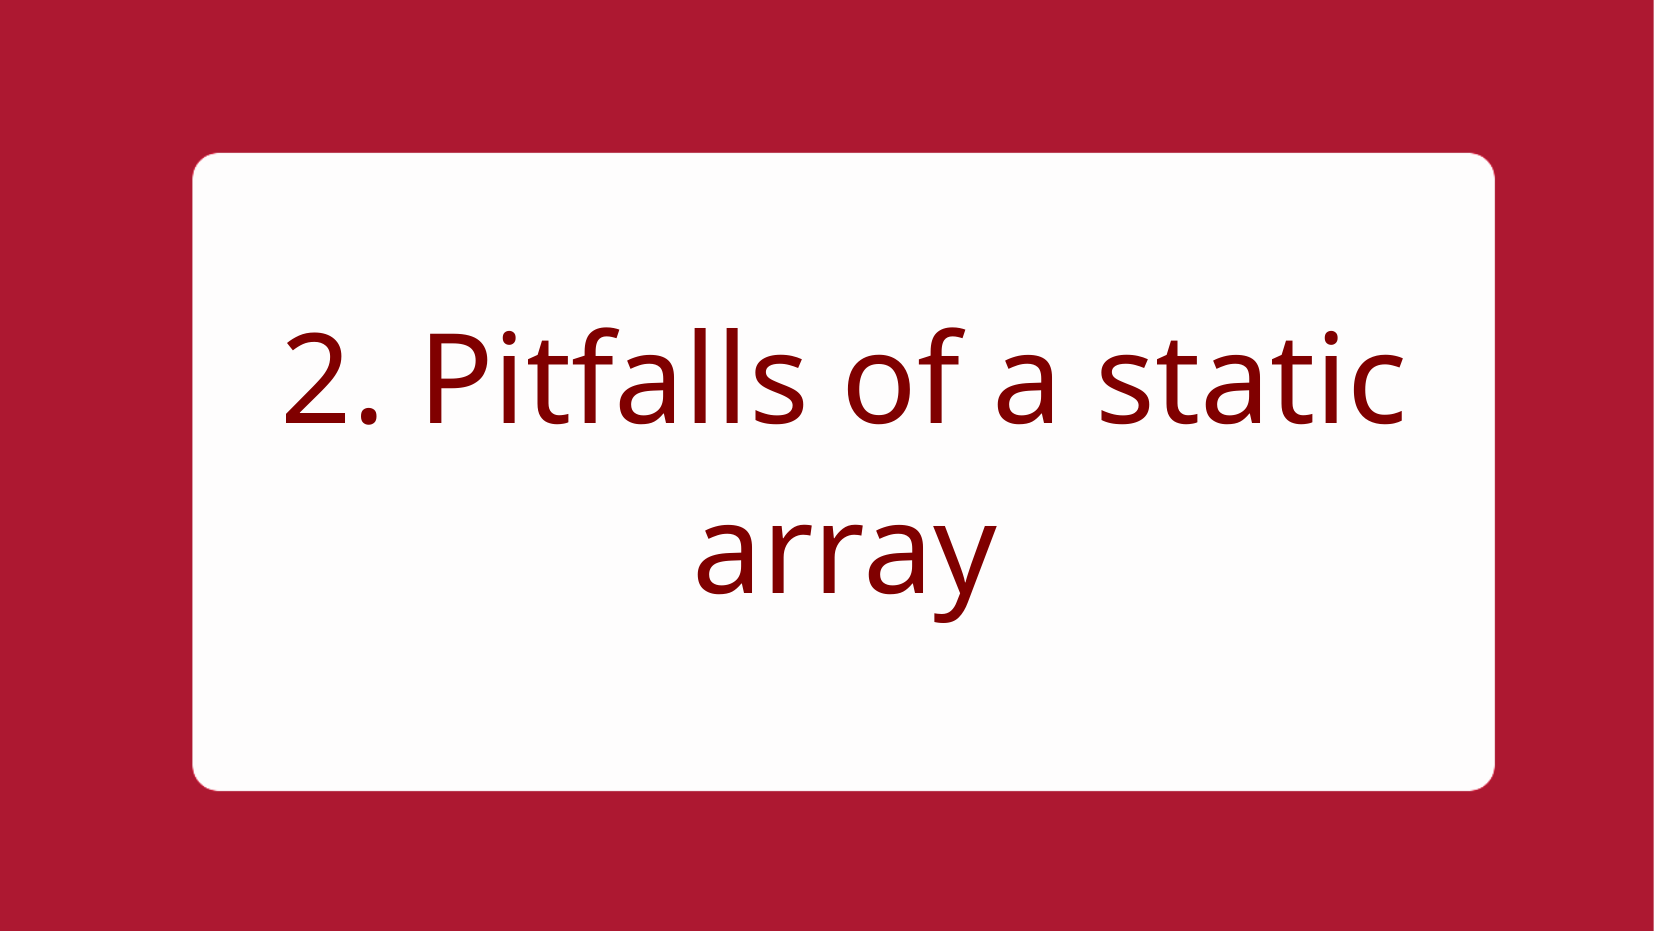

# 2. Pitfalls of a static array